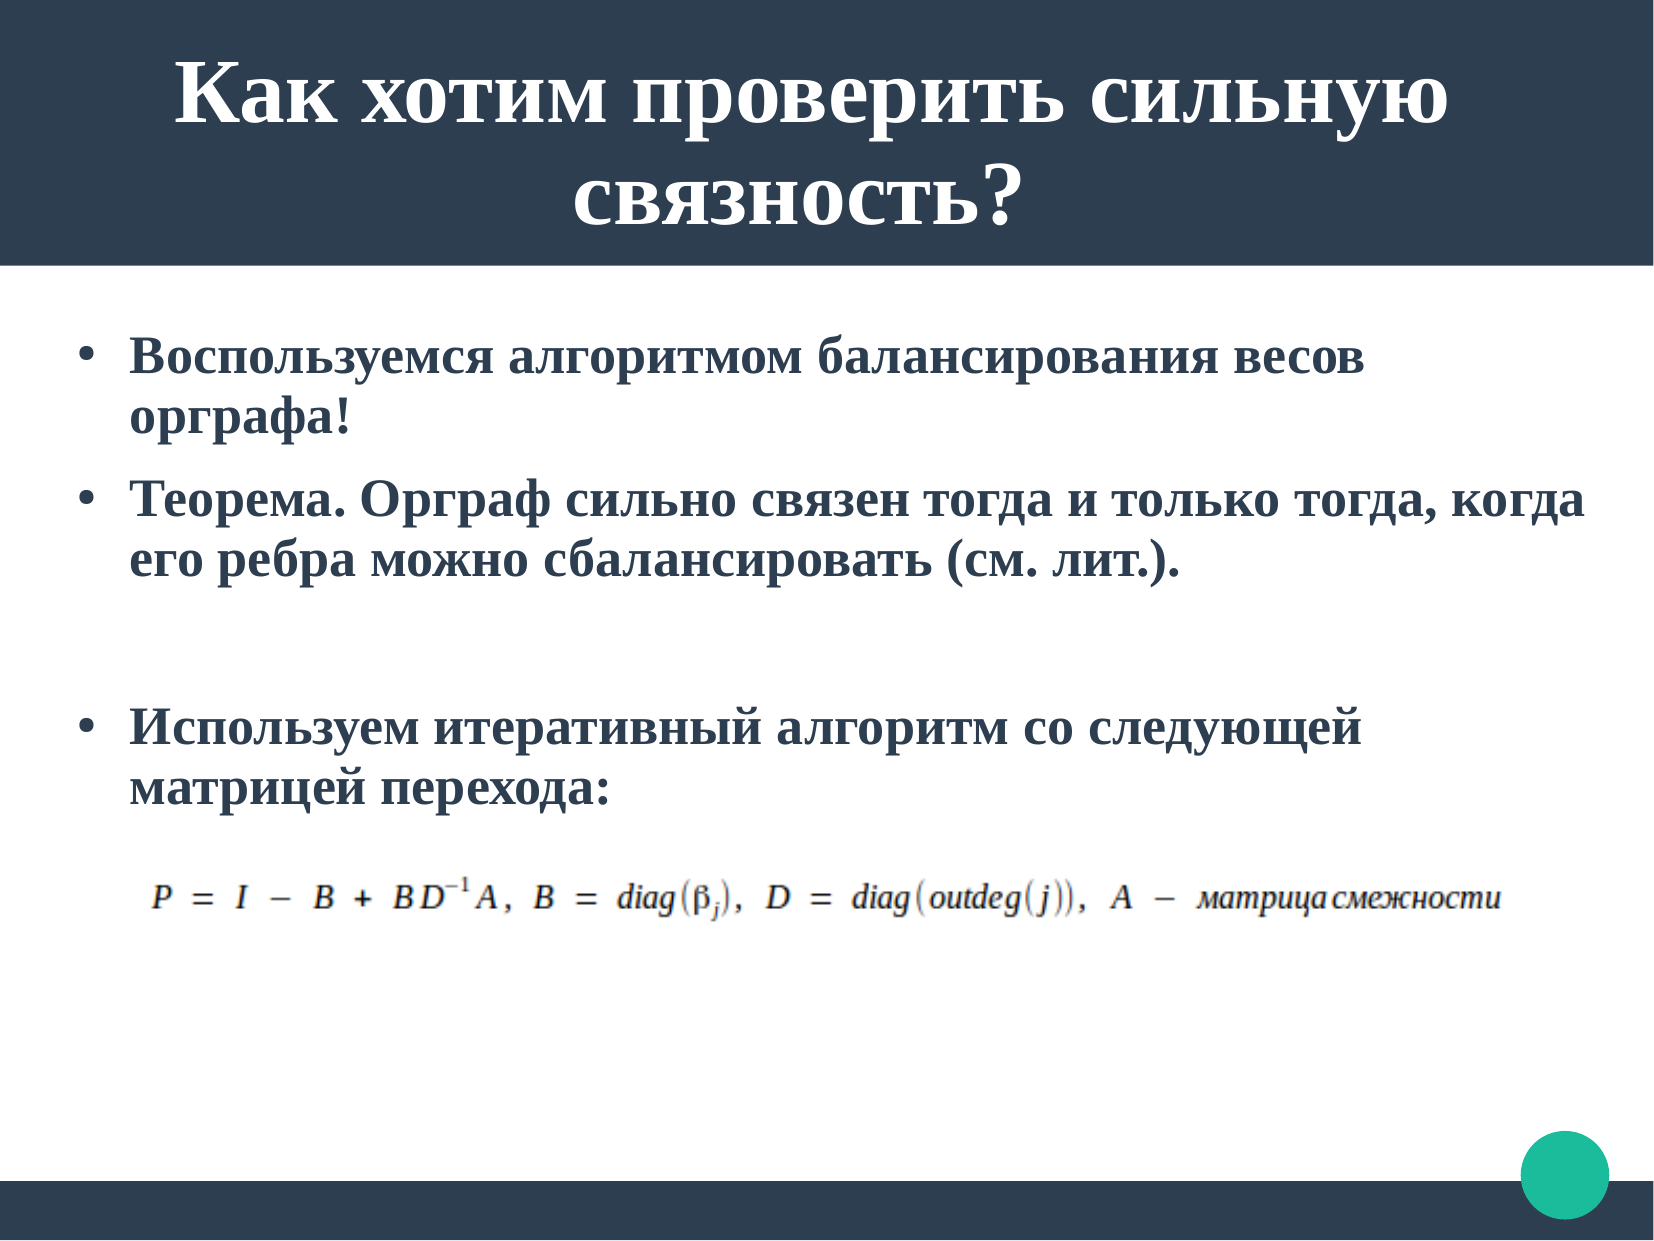

# Как хотим проверить сильную 					 связность?
Воспользуемся алгоритмом балансирования весов орграфа!
Теорема. Орграф сильно связен тогда и только тогда, когда его ребра можно сбалансировать (см. лит.).
Используем итеративный алгоритм со следующей матрицей перехода: